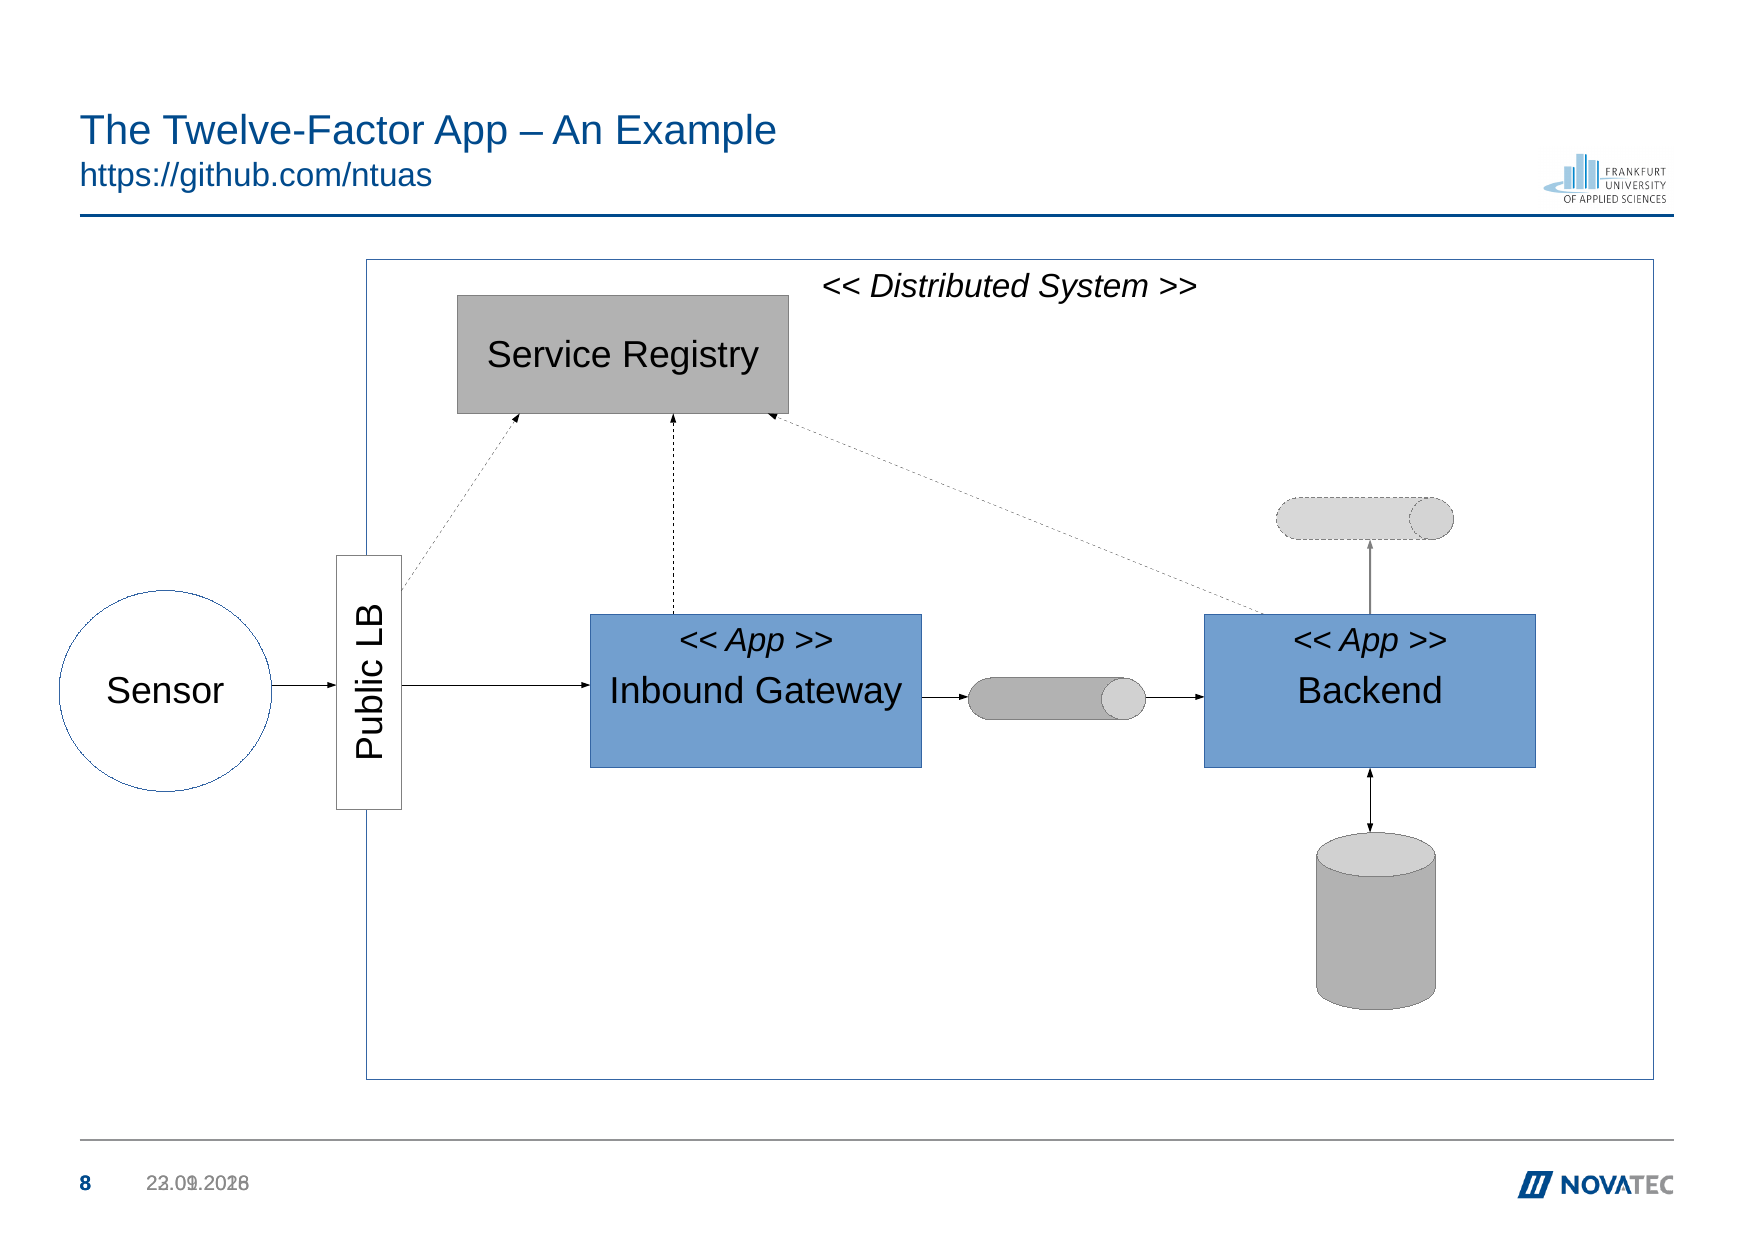

# The Twelve-Factor App – An Example https://github.com/ntuas
<< Distributed System >>
Service Registry
Sensor
Inbound Gateway
<< App >>
Backend
<< App >>
Public LB
22.01.2018